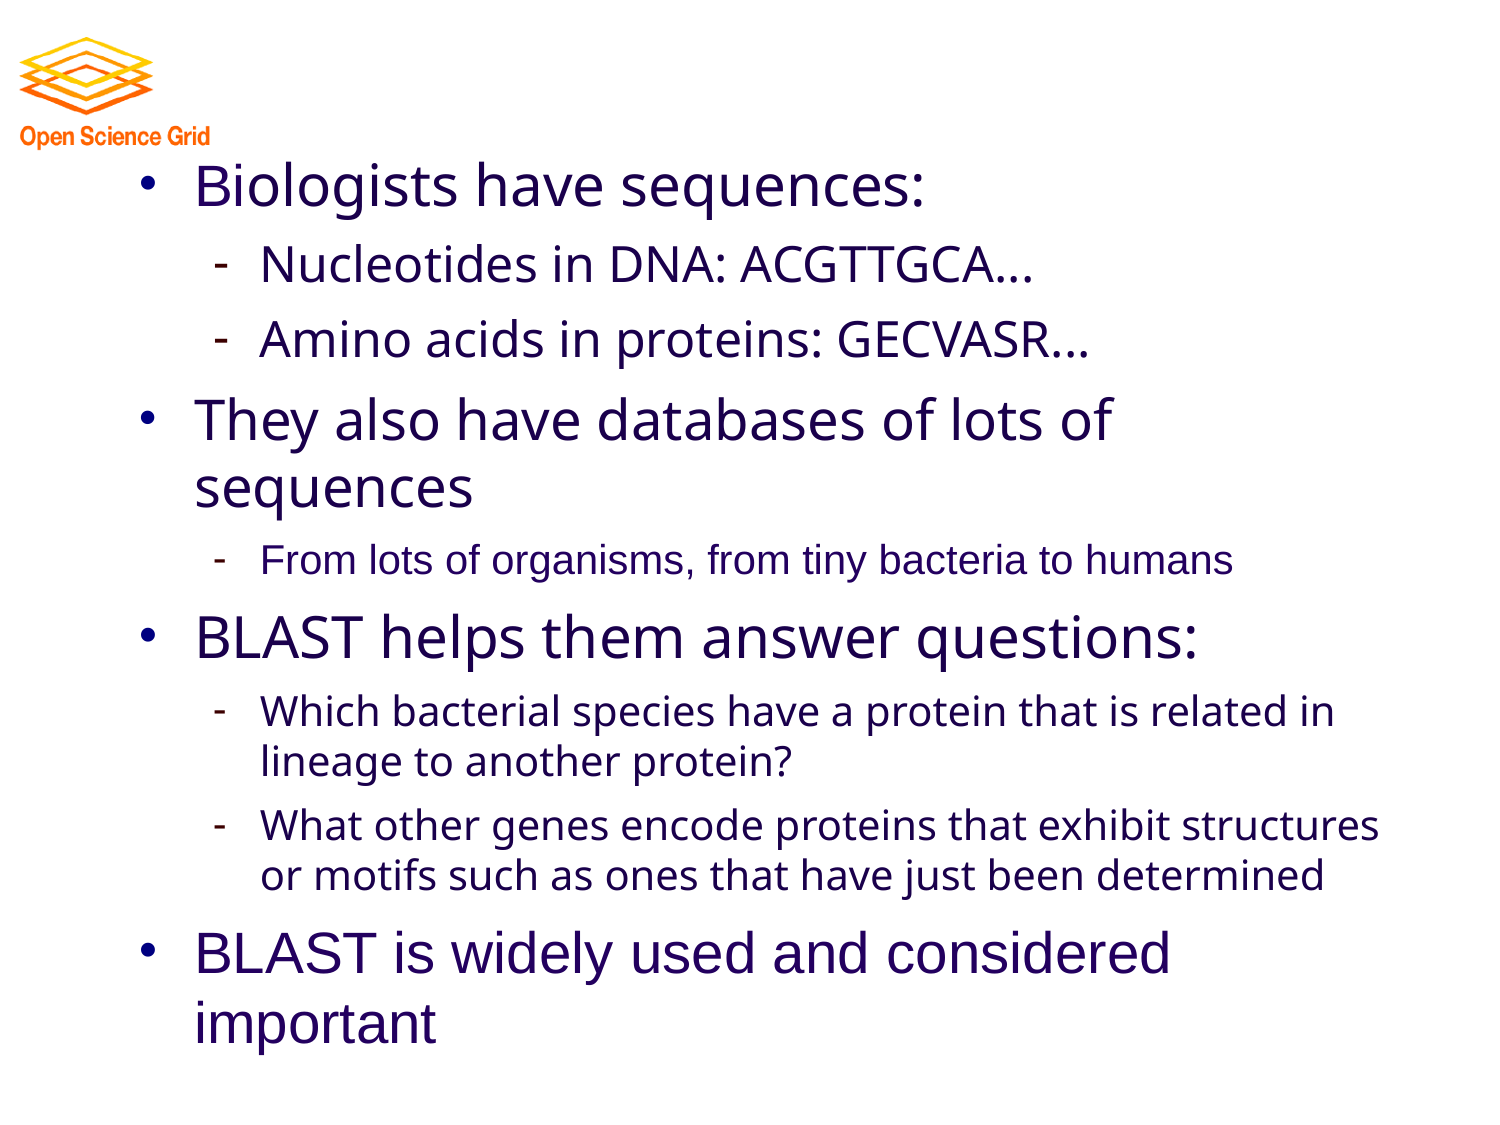

#
Biologists have sequences:
Nucleotides in DNA: ACGTTGCA...
Amino acids in proteins: GECVASR...
They also have databases of lots of sequences
From lots of organisms, from tiny bacteria to humans
BLAST helps them answer questions:
Which bacterial species have a protein that is related in lineage to another protein?
What other genes encode proteins that exhibit structures or motifs such as ones that have just been determined
BLAST is widely used and considered important